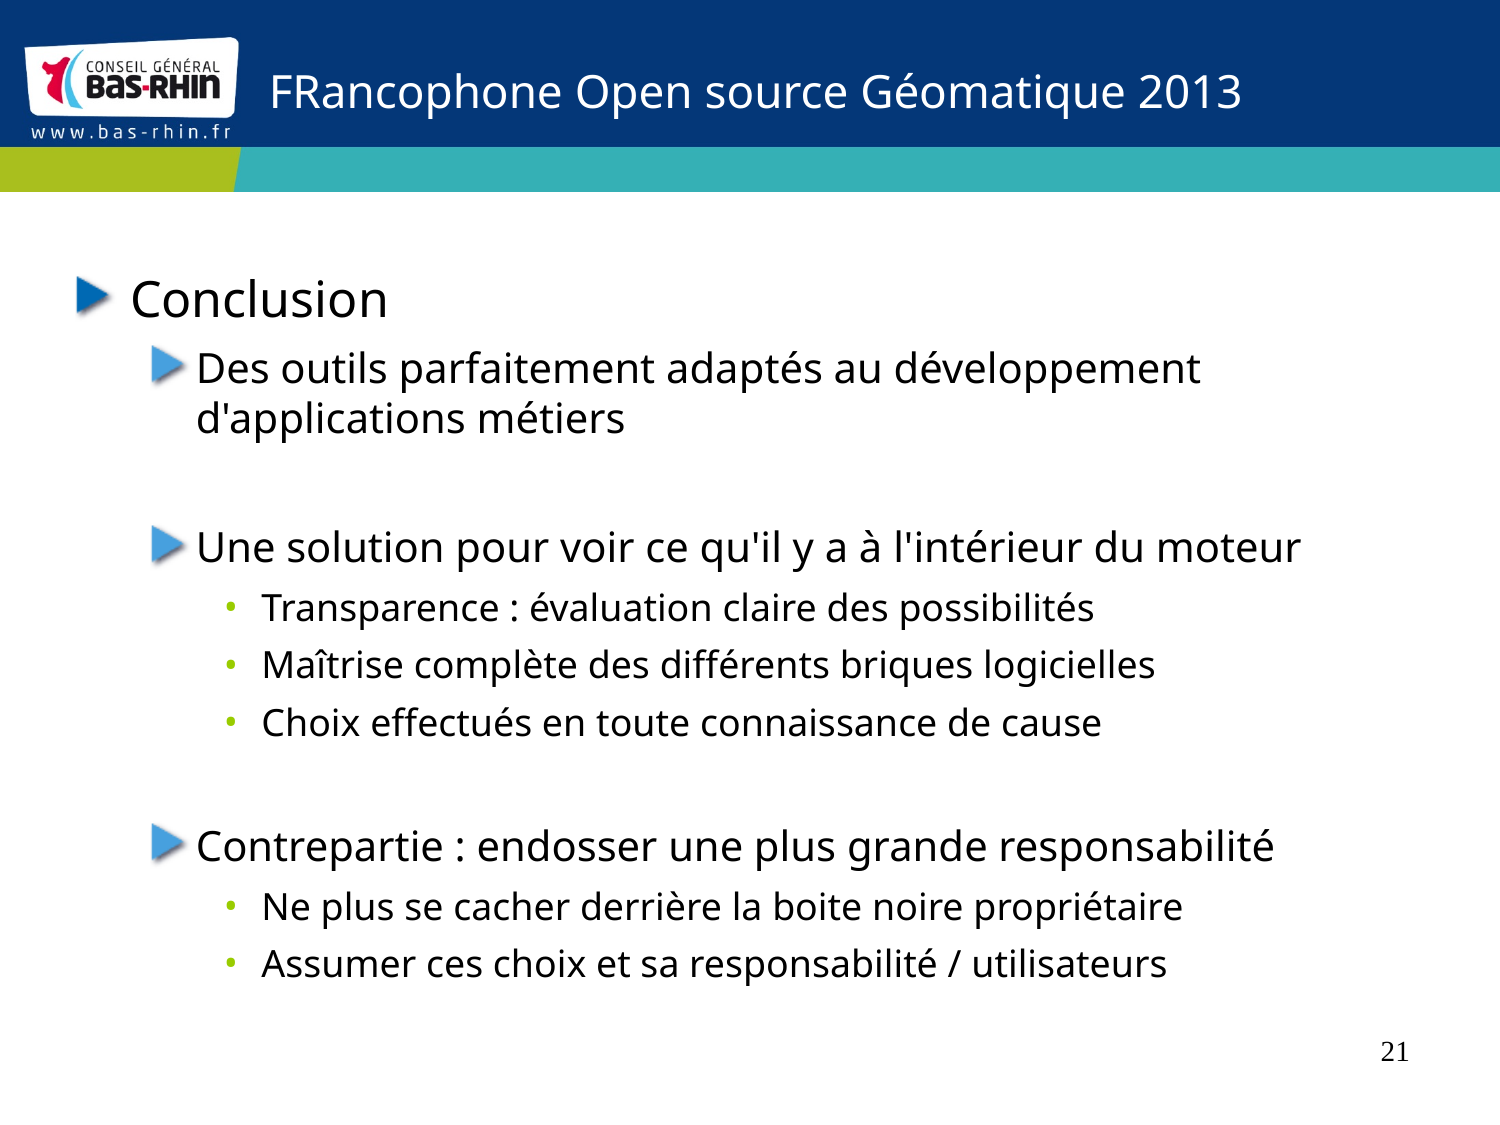

# FRancophone Open source Géomatique 2013
Conclusion
Des outils parfaitement adaptés au développement d'applications métiers
Une solution pour voir ce qu'il y a à l'intérieur du moteur
Transparence : évaluation claire des possibilités
Maîtrise complète des différents briques logicielles
Choix effectués en toute connaissance de cause
Contrepartie : endosser une plus grande responsabilité
Ne plus se cacher derrière la boite noire propriétaire
Assumer ces choix et sa responsabilité / utilisateurs
21